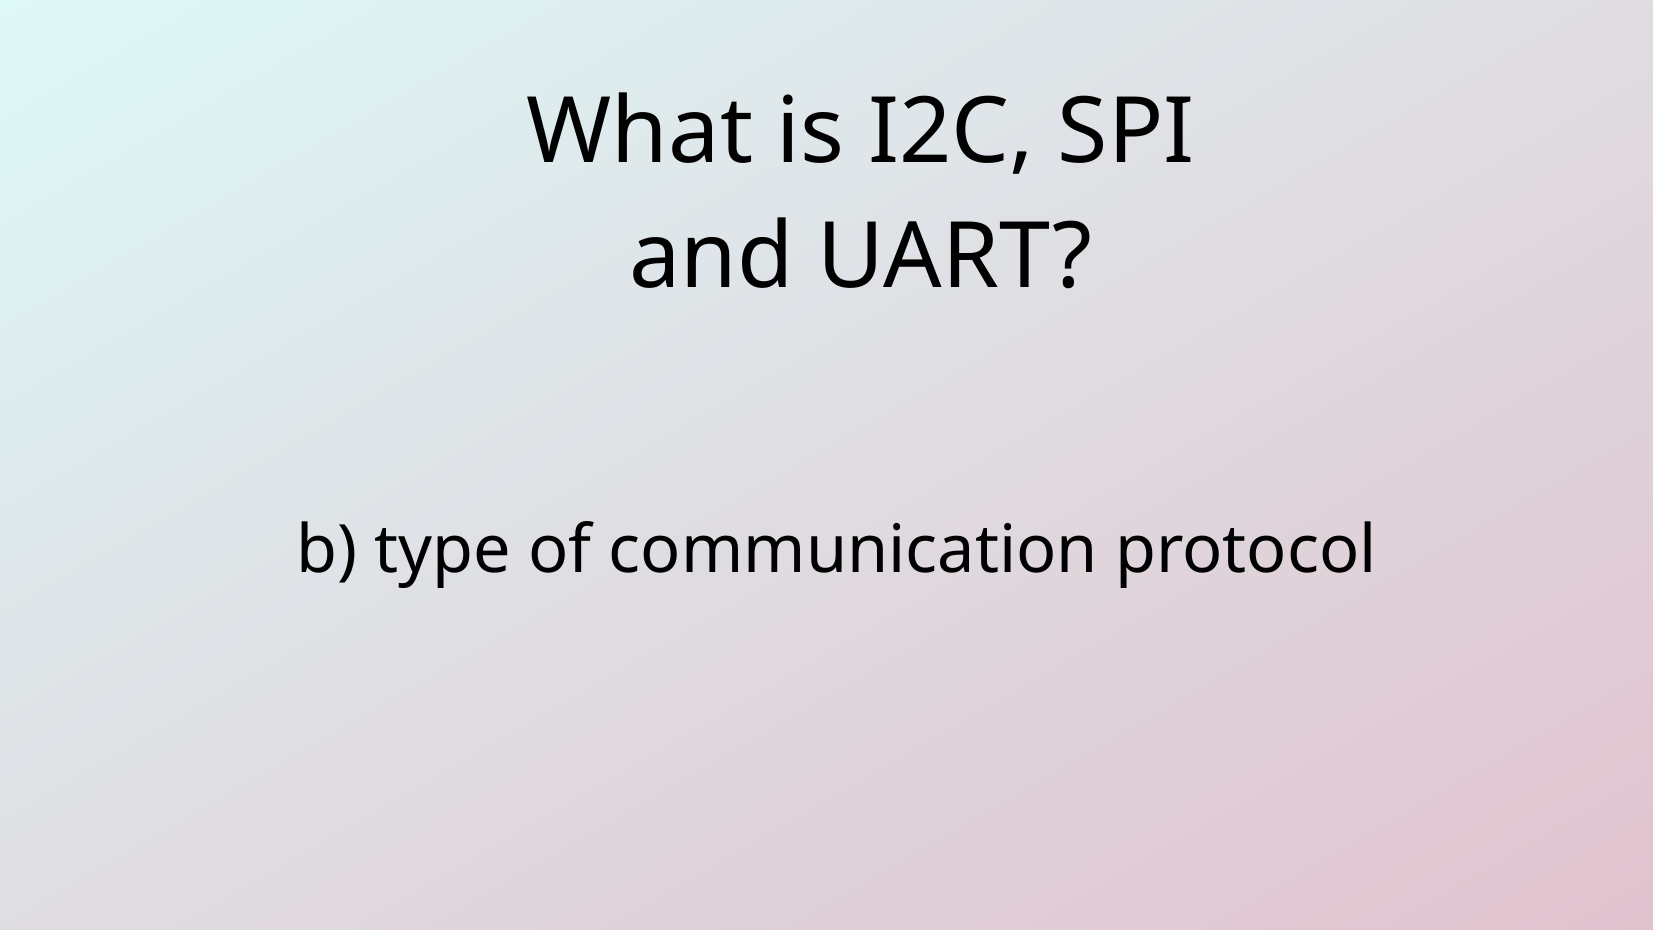

What is I2C, SPI and UART?
b) type of communication protocol